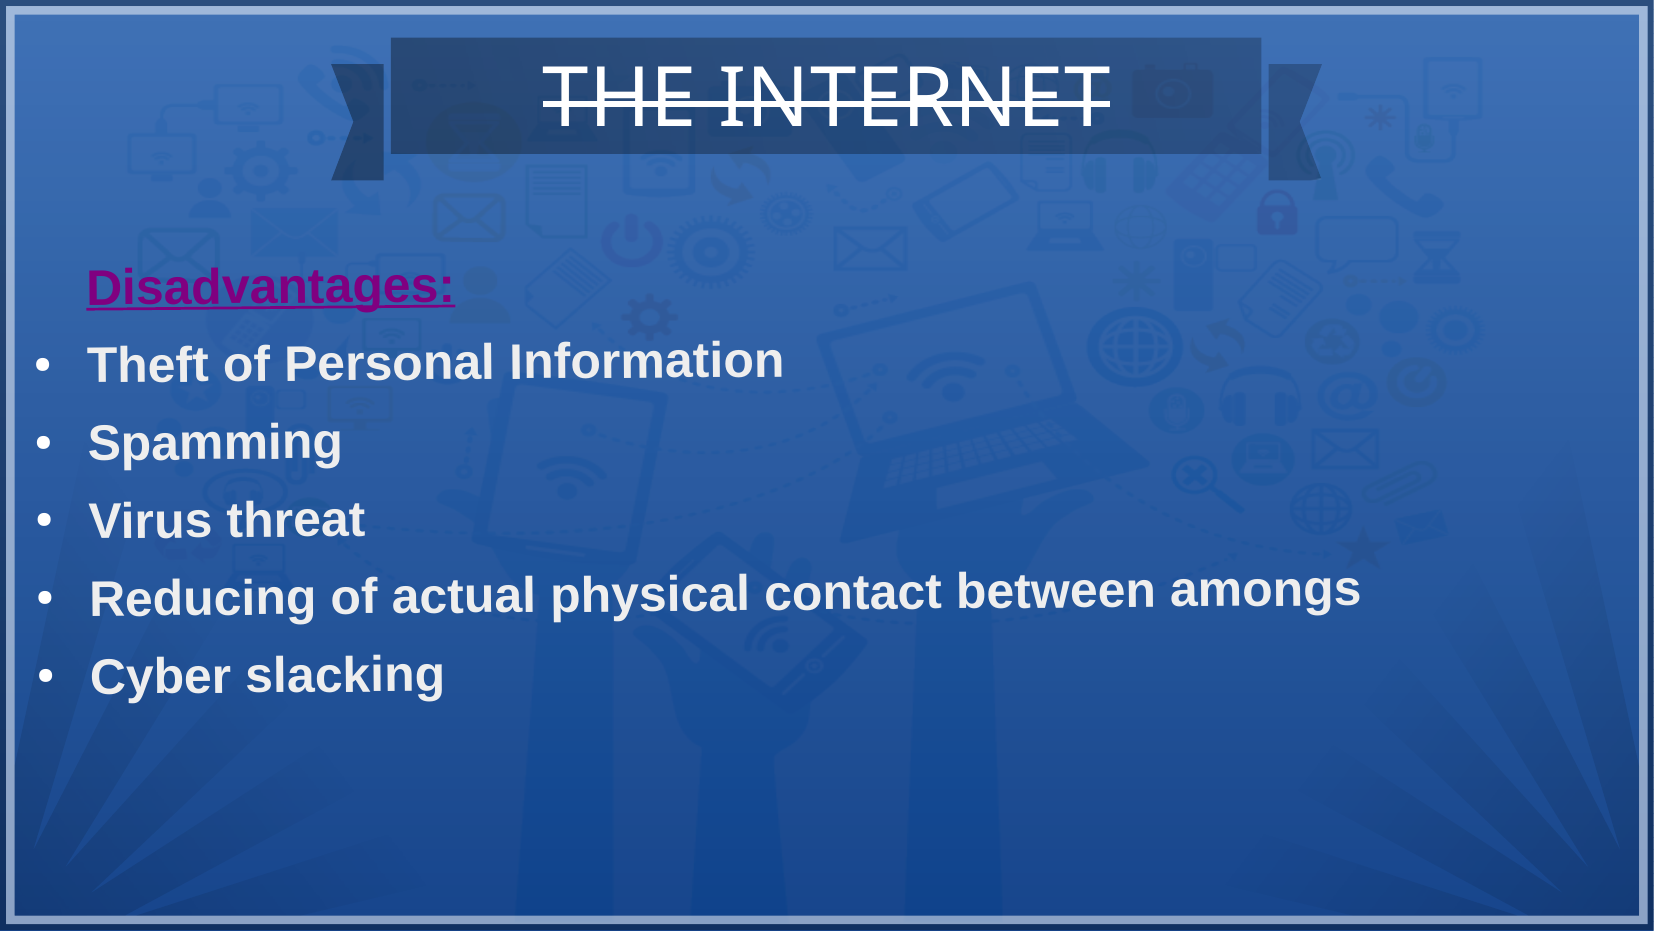

# THE INTERNET
Disadvantages:
Theft of Personal Information
Spamming
Virus threat
Reducing of actual physical contact between amongs
Cyber slacking